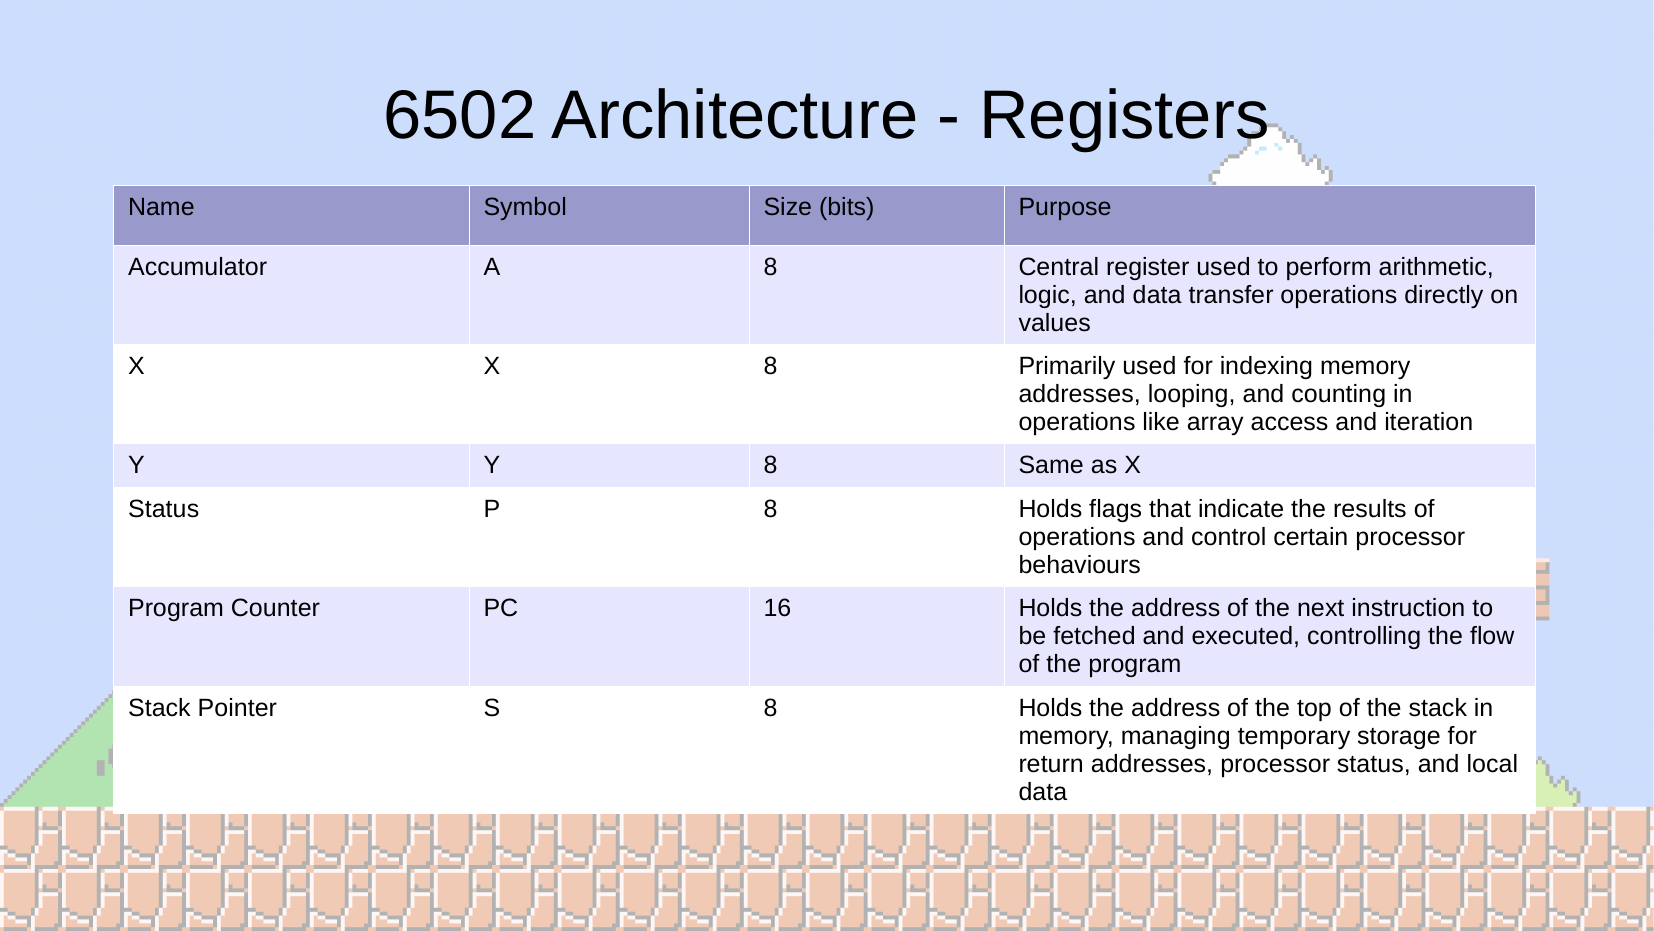

# 6502 Architecture - Registers
| Name | Symbol | Size (bits) | Purpose |
| --- | --- | --- | --- |
| Accumulator | A | 8 | Central register used to perform arithmetic, logic, and data transfer operations directly on values |
| X | X | 8 | Primarily used for indexing memory addresses, looping, and counting in operations like array access and iteration |
| Y | Y | 8 | Same as X |
| Status | P | 8 | Holds flags that indicate the results of operations and control certain processor behaviours |
| Program Counter | PC | 16 | Holds the address of the next instruction to be fetched and executed, controlling the flow of the program |
| Stack Pointer | S | 8 | Holds the address of the top of the stack in memory, managing temporary storage for return addresses, processor status, and local data |